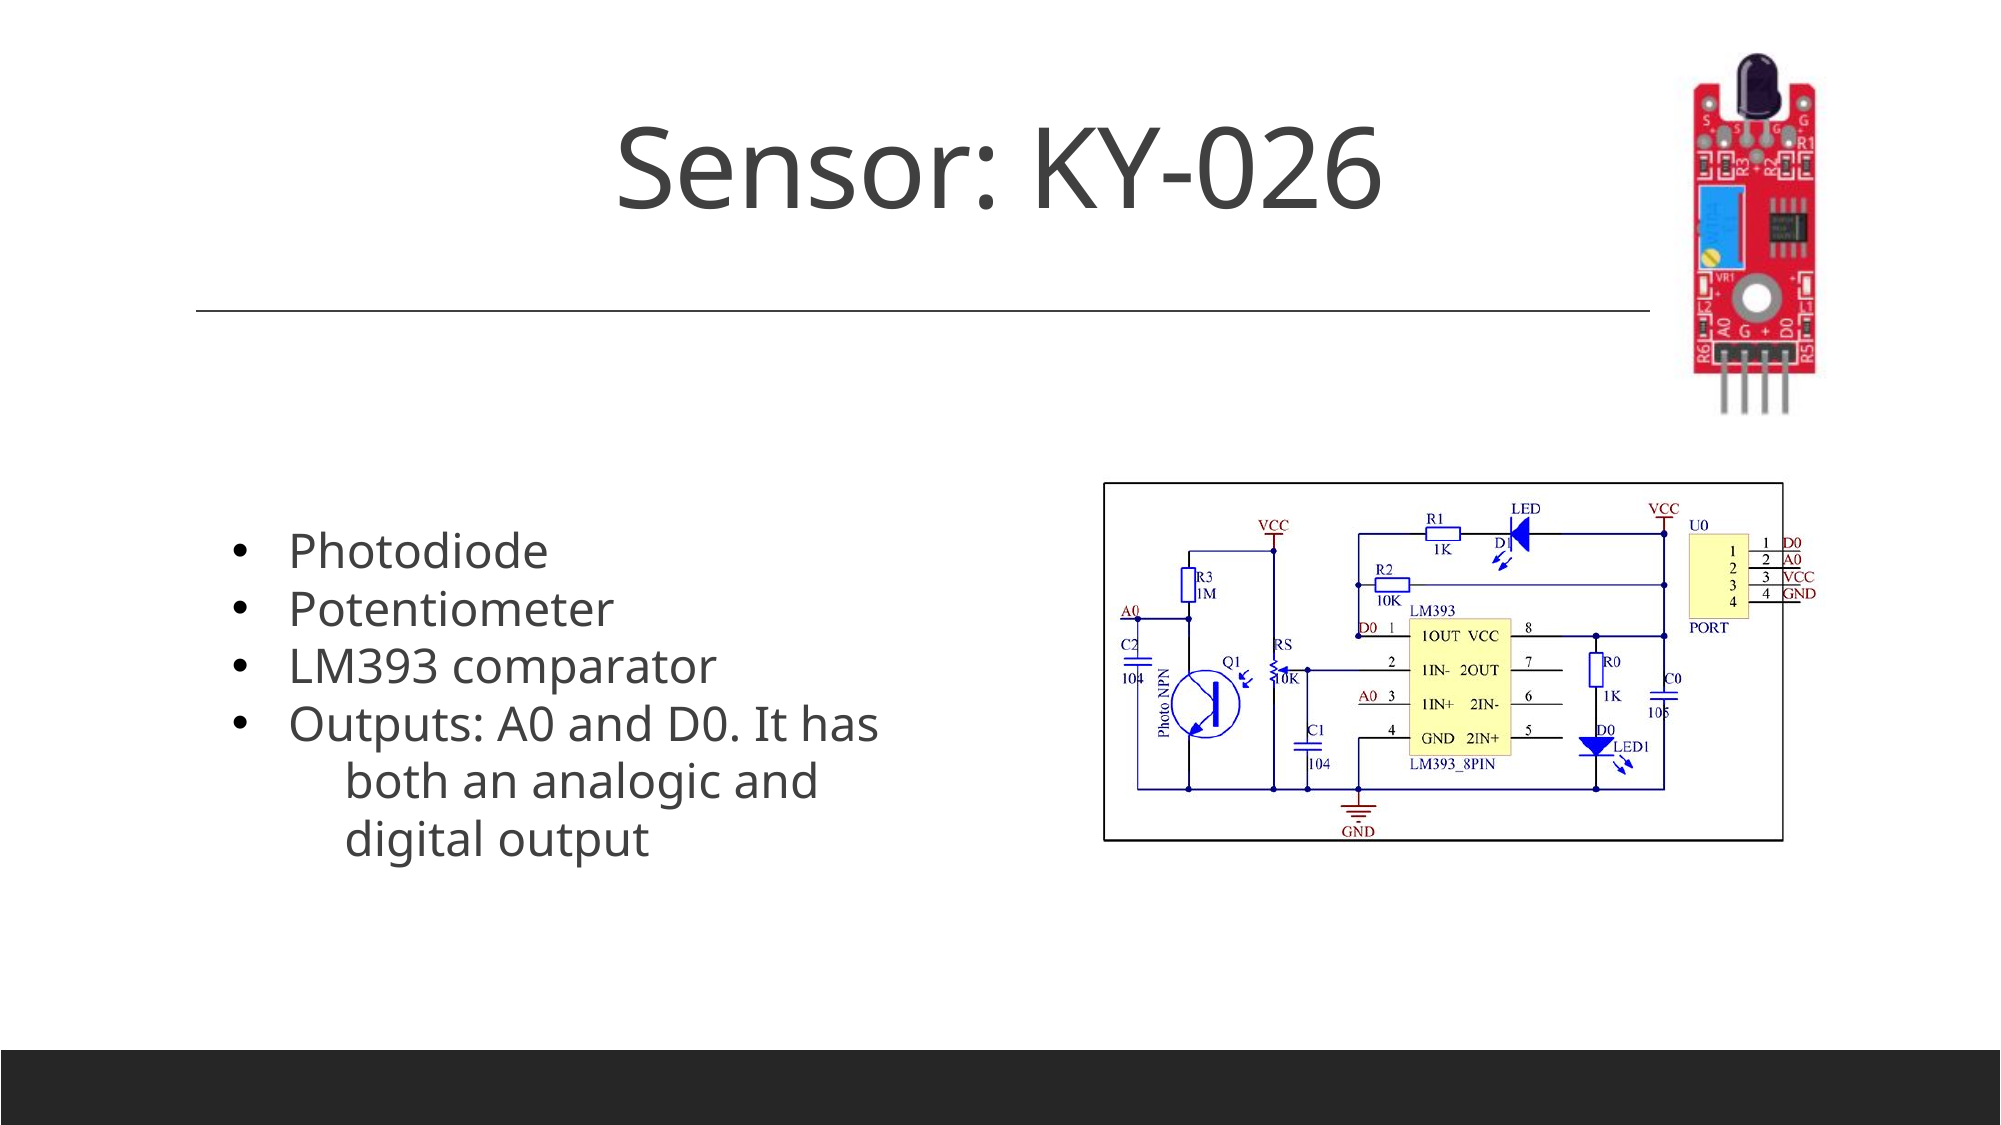

# Sensor: KY-026
Photodiode
Potentiometer
LM393 comparator
Outputs: A0 and D0. It has both an analogic and digital output